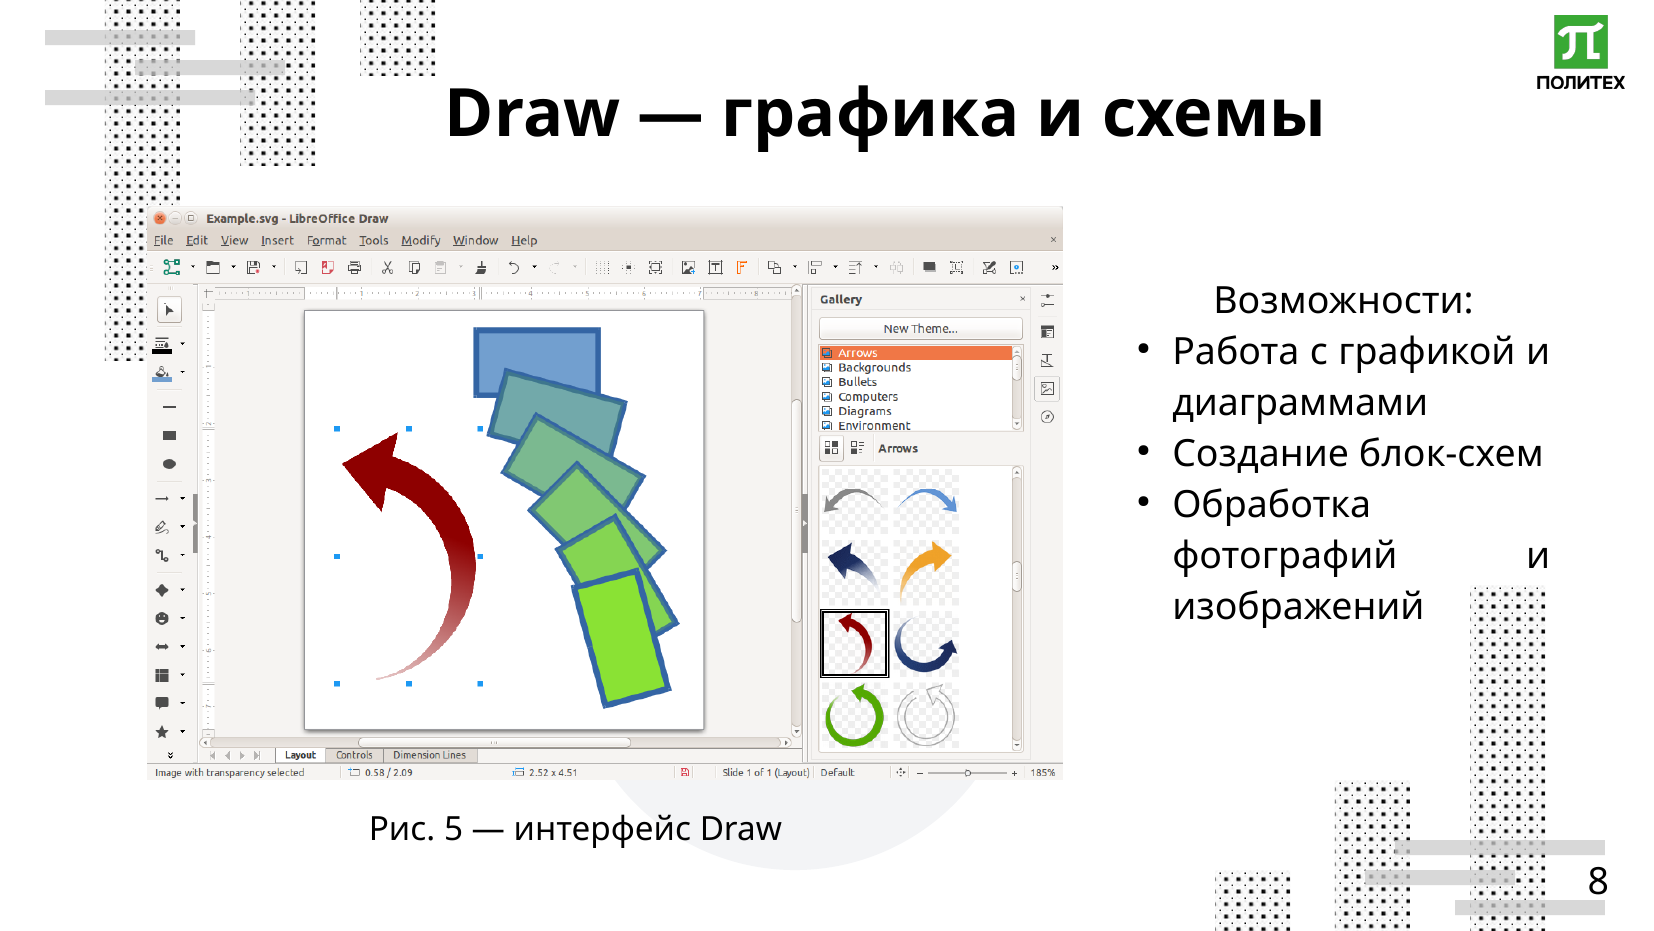

# Draw — графика и схемы
Возможности:
Работа с графикой и диаграммами
Создание блок-схем
Обработка фотографий и изображений
Рис. 5 — интерфейс Draw